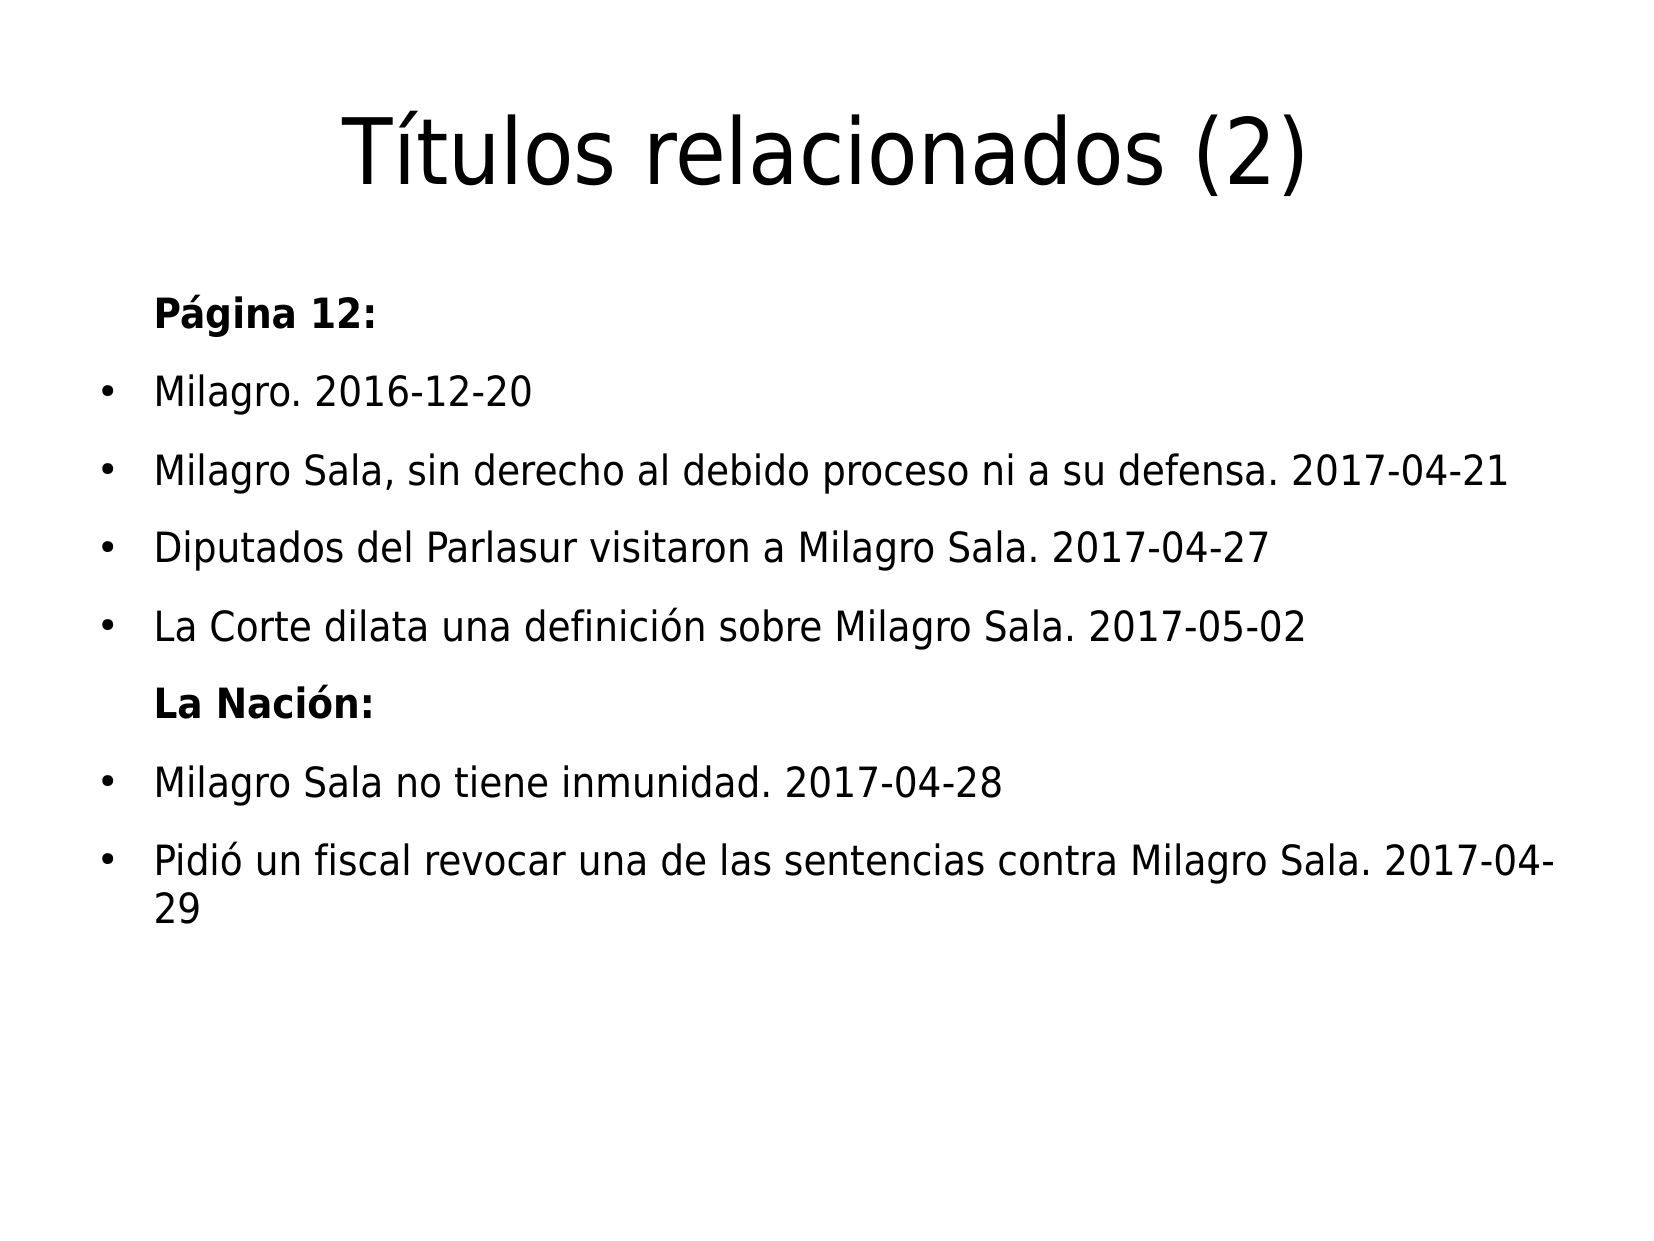

Títulos relacionados (2)
# Página 12:
Milagro. 2016-12-20
Milagro Sala, sin derecho al debido proceso ni a su defensa. 2017-04-21
Diputados del Parlasur visitaron a Milagro Sala. 2017-04-27
La Corte dilata una definición sobre Milagro Sala. 2017-05-02
La Nación:
Milagro Sala no tiene inmunidad. 2017-04-28
Pidió un fiscal revocar una de las sentencias contra Milagro Sala. 2017-04-29